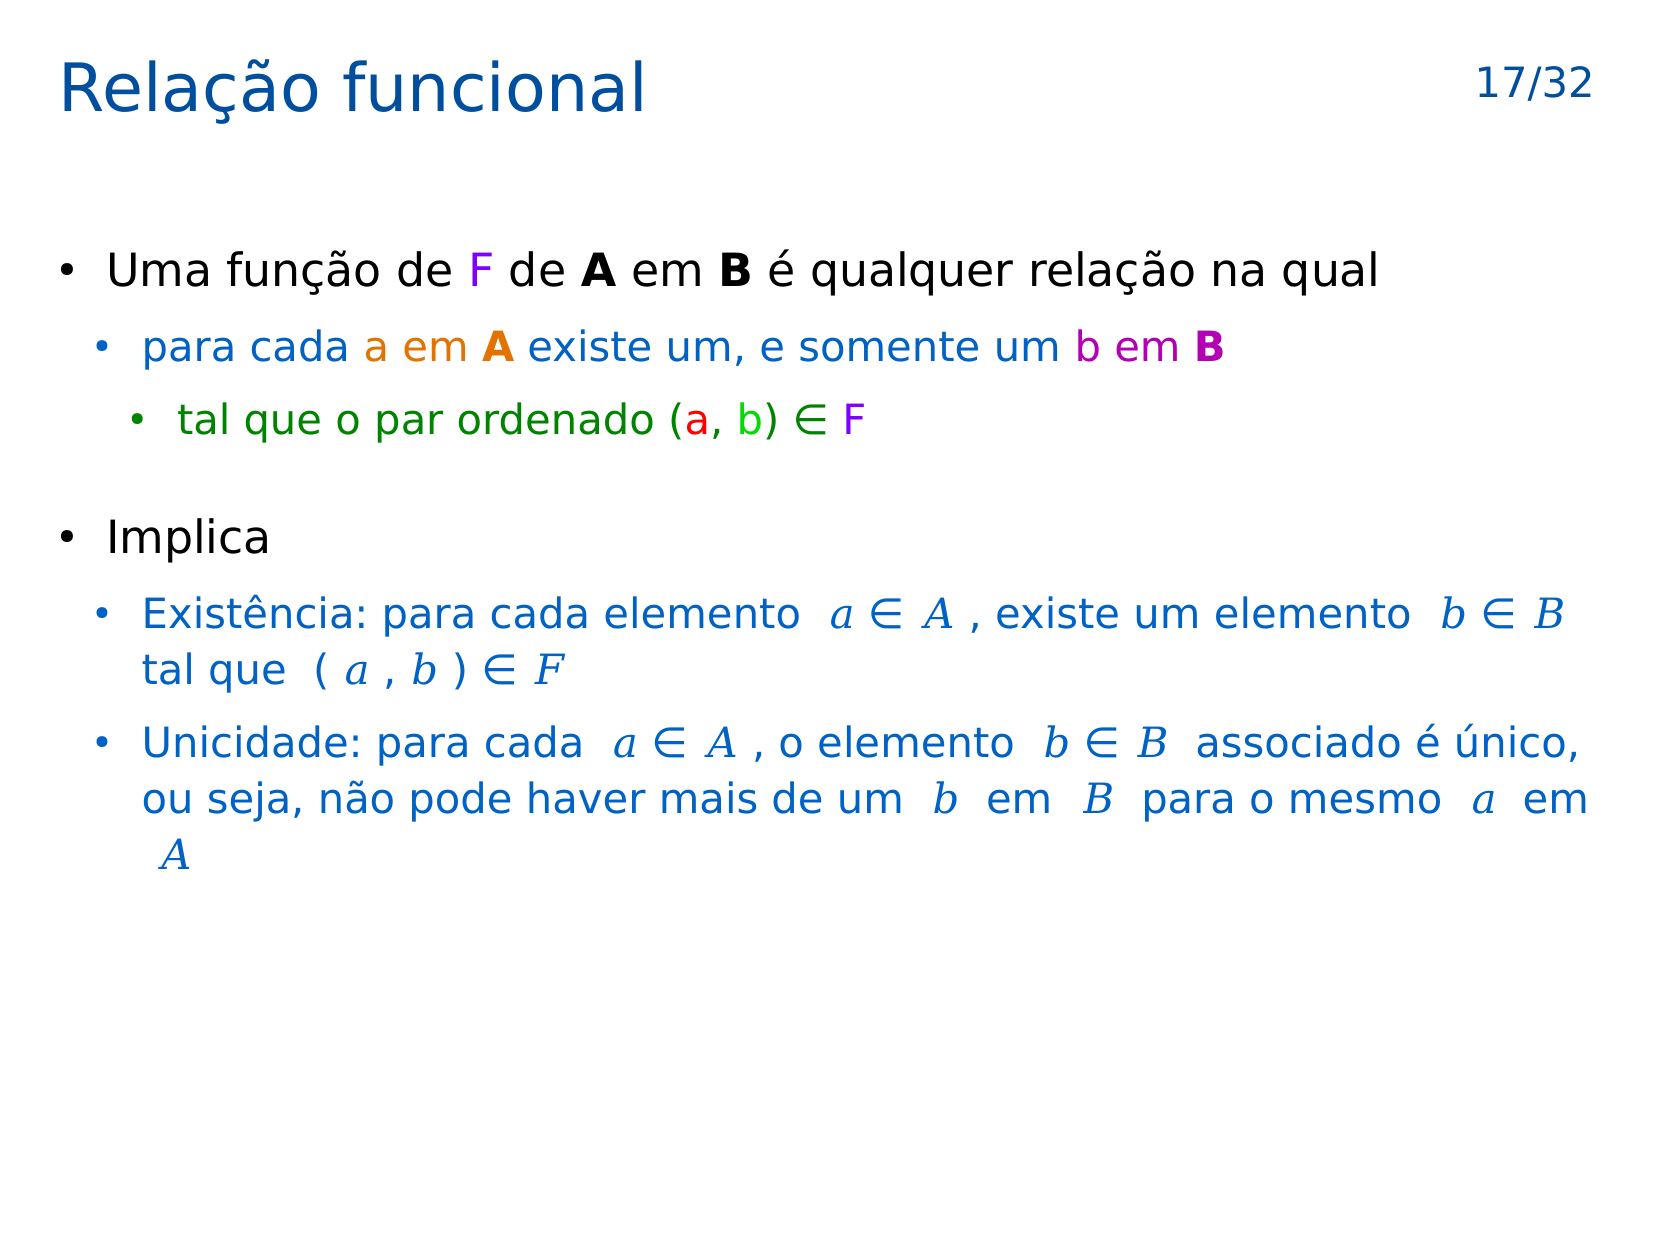

# Relação funcional
17
Uma função de F de A em B é qualquer relação na qual
para cada a em A existe um, e somente um b em B
tal que o par ordenado (a, b) ∈ F
Implica
Existência: para cada elemento 𝑎 ∈ 𝐴 , existe um elemento 𝑏 ∈ 𝐵 tal que ( 𝑎 , 𝑏 ) ∈ 𝐹
Unicidade: para cada 𝑎 ∈ 𝐴 , o elemento 𝑏 ∈ 𝐵 associado é único, ou seja, não pode haver mais de um 𝑏 em 𝐵 para o mesmo 𝑎 em 𝐴